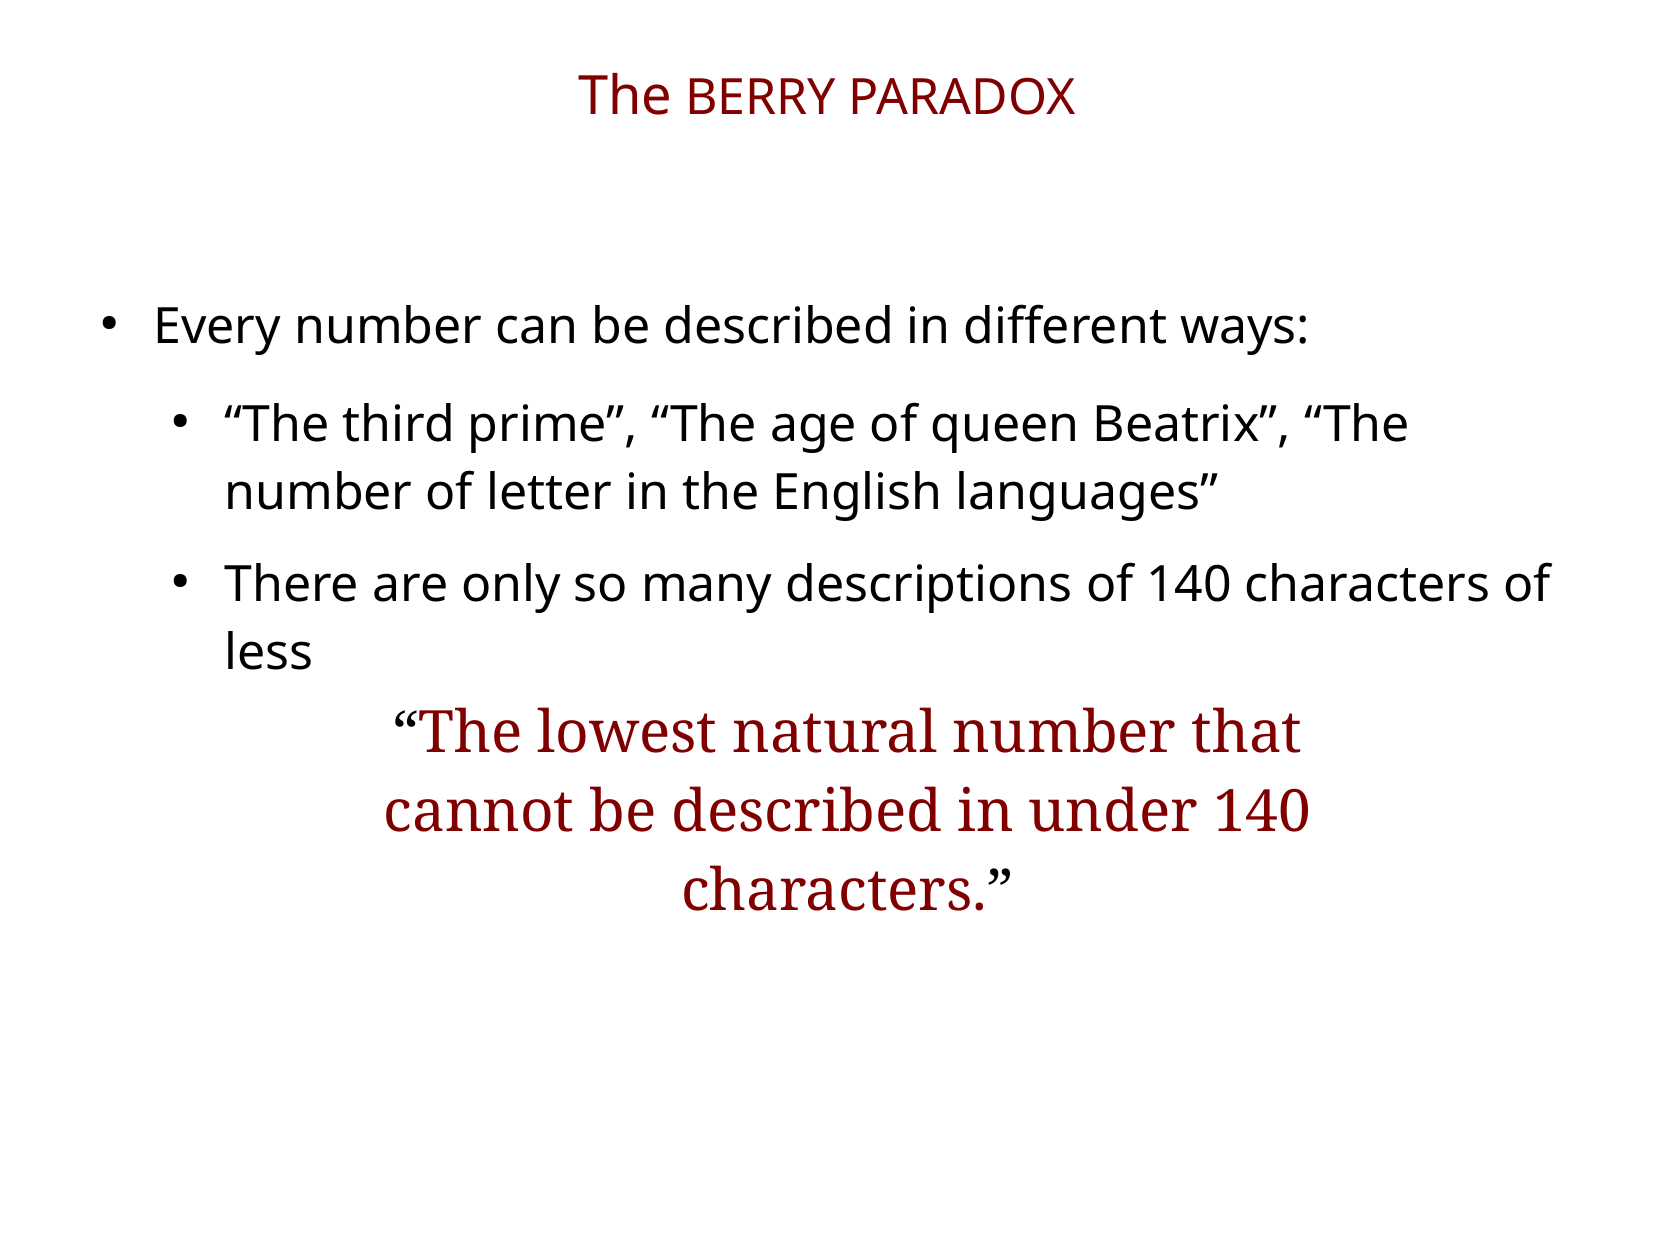

# The BERRY PARADOX
Every number can be described in different ways:
“The third prime”, “The age of queen Beatrix”, “The number of letter in the English languages”
There are only so many descriptions of 140 characters of less
“The lowest natural number that cannot be described in under 140 characters.”